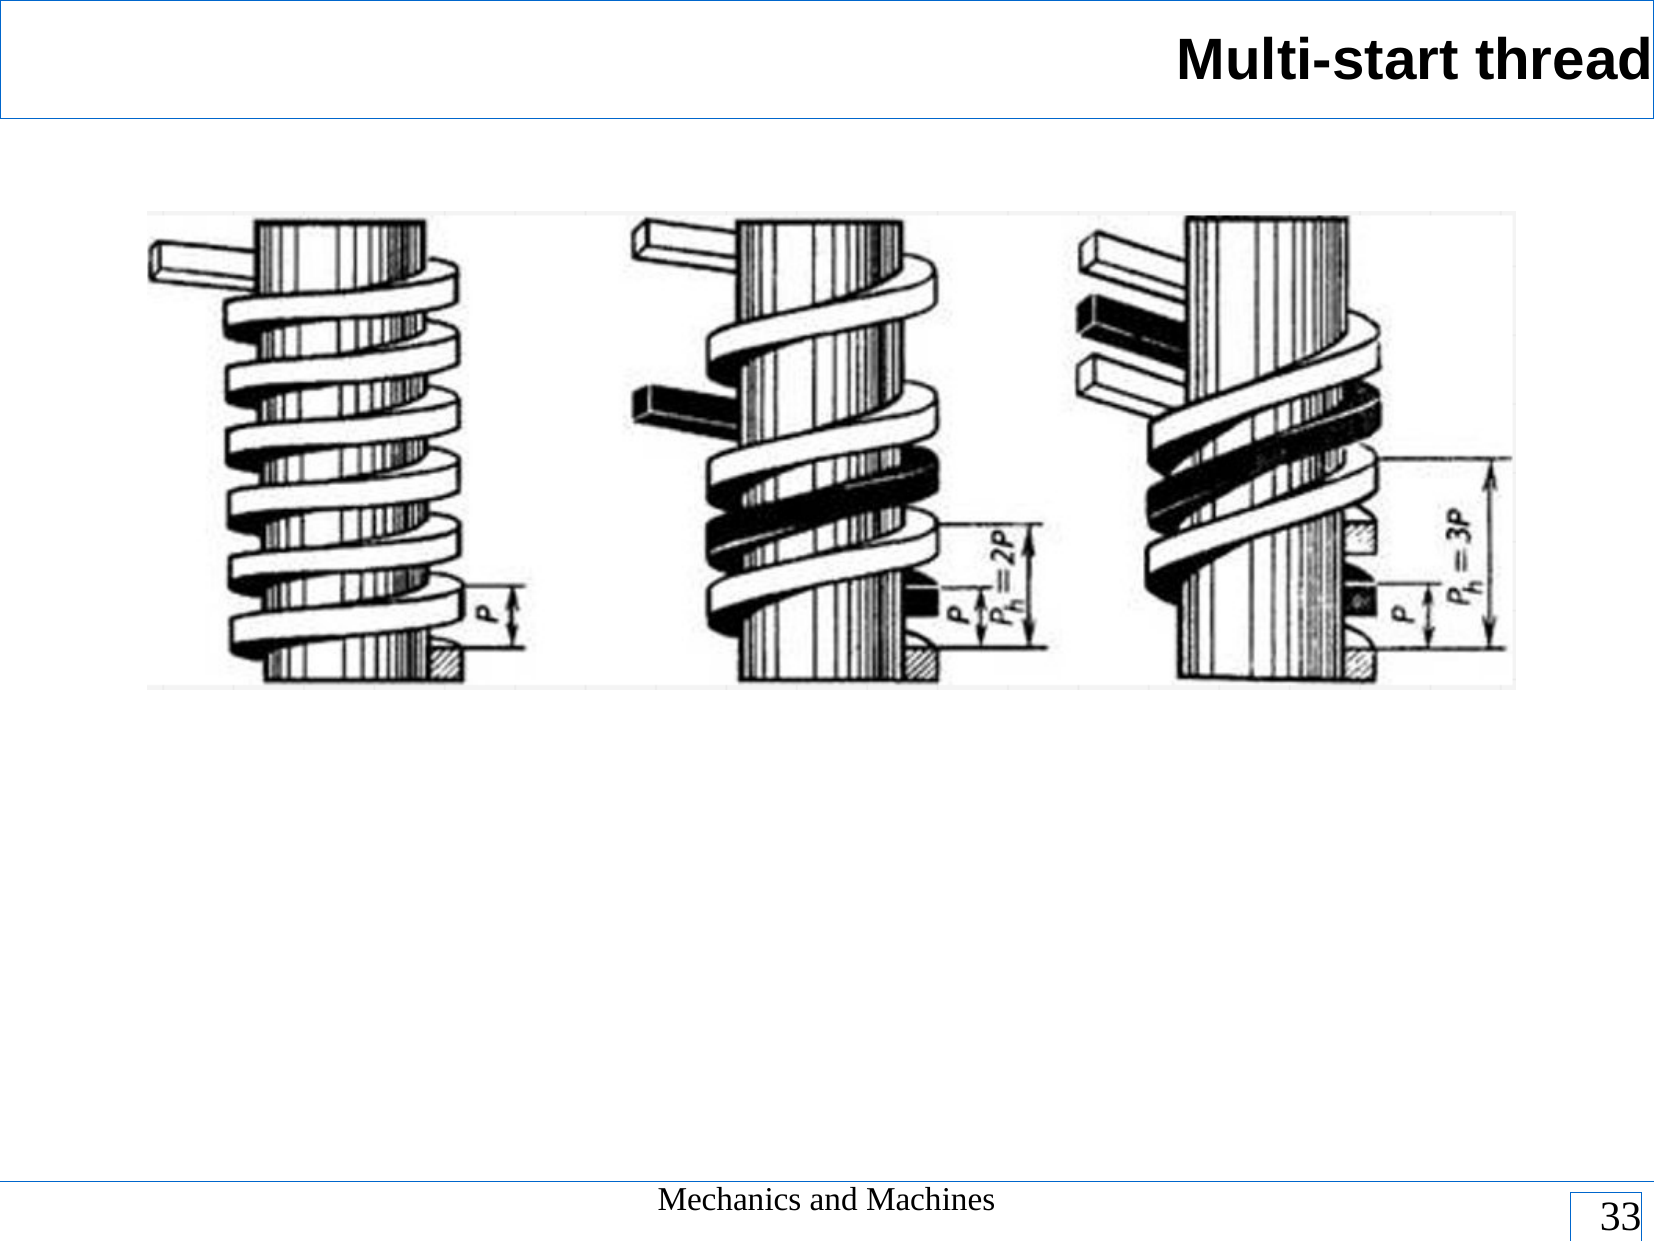

# Multi-start thread
Mechanics and Machines
33